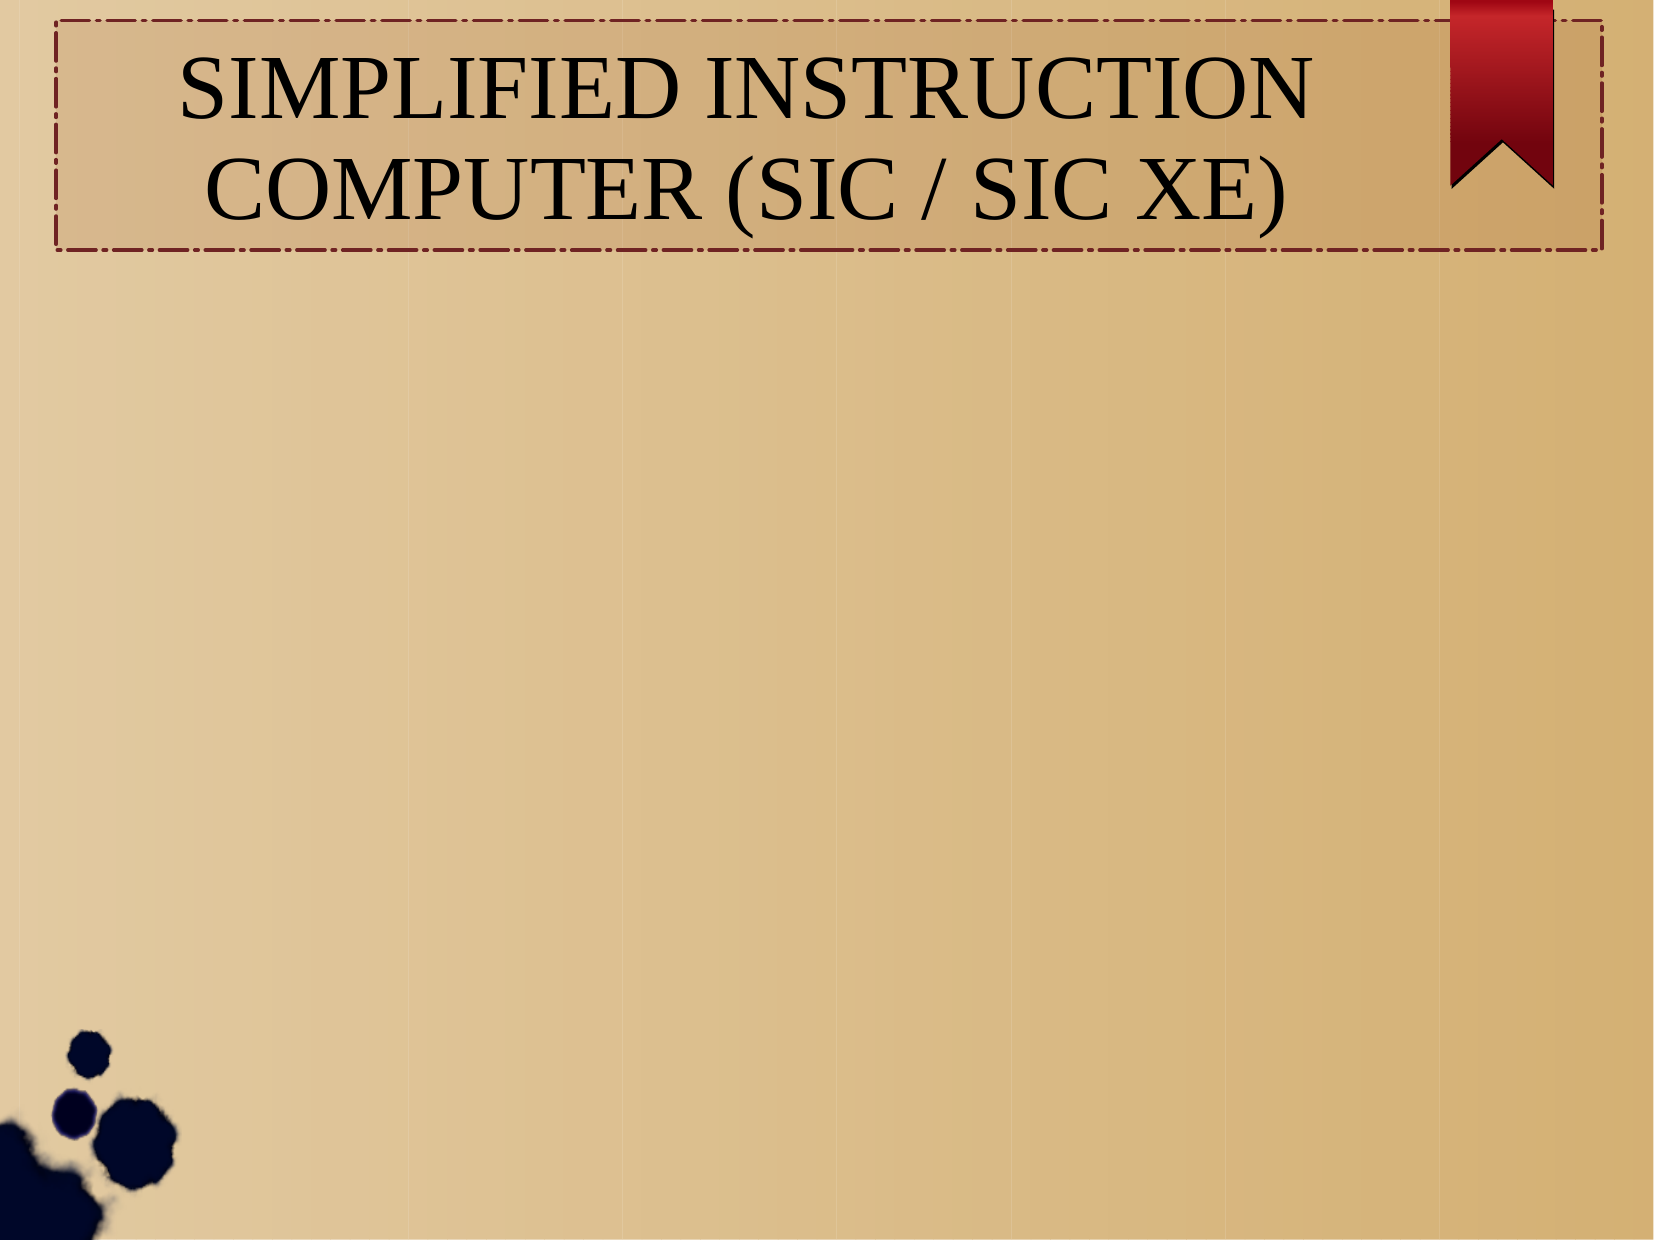

# SIMPLIFIED INSTRUCTION COMPUTER (SIC / SIC XE)